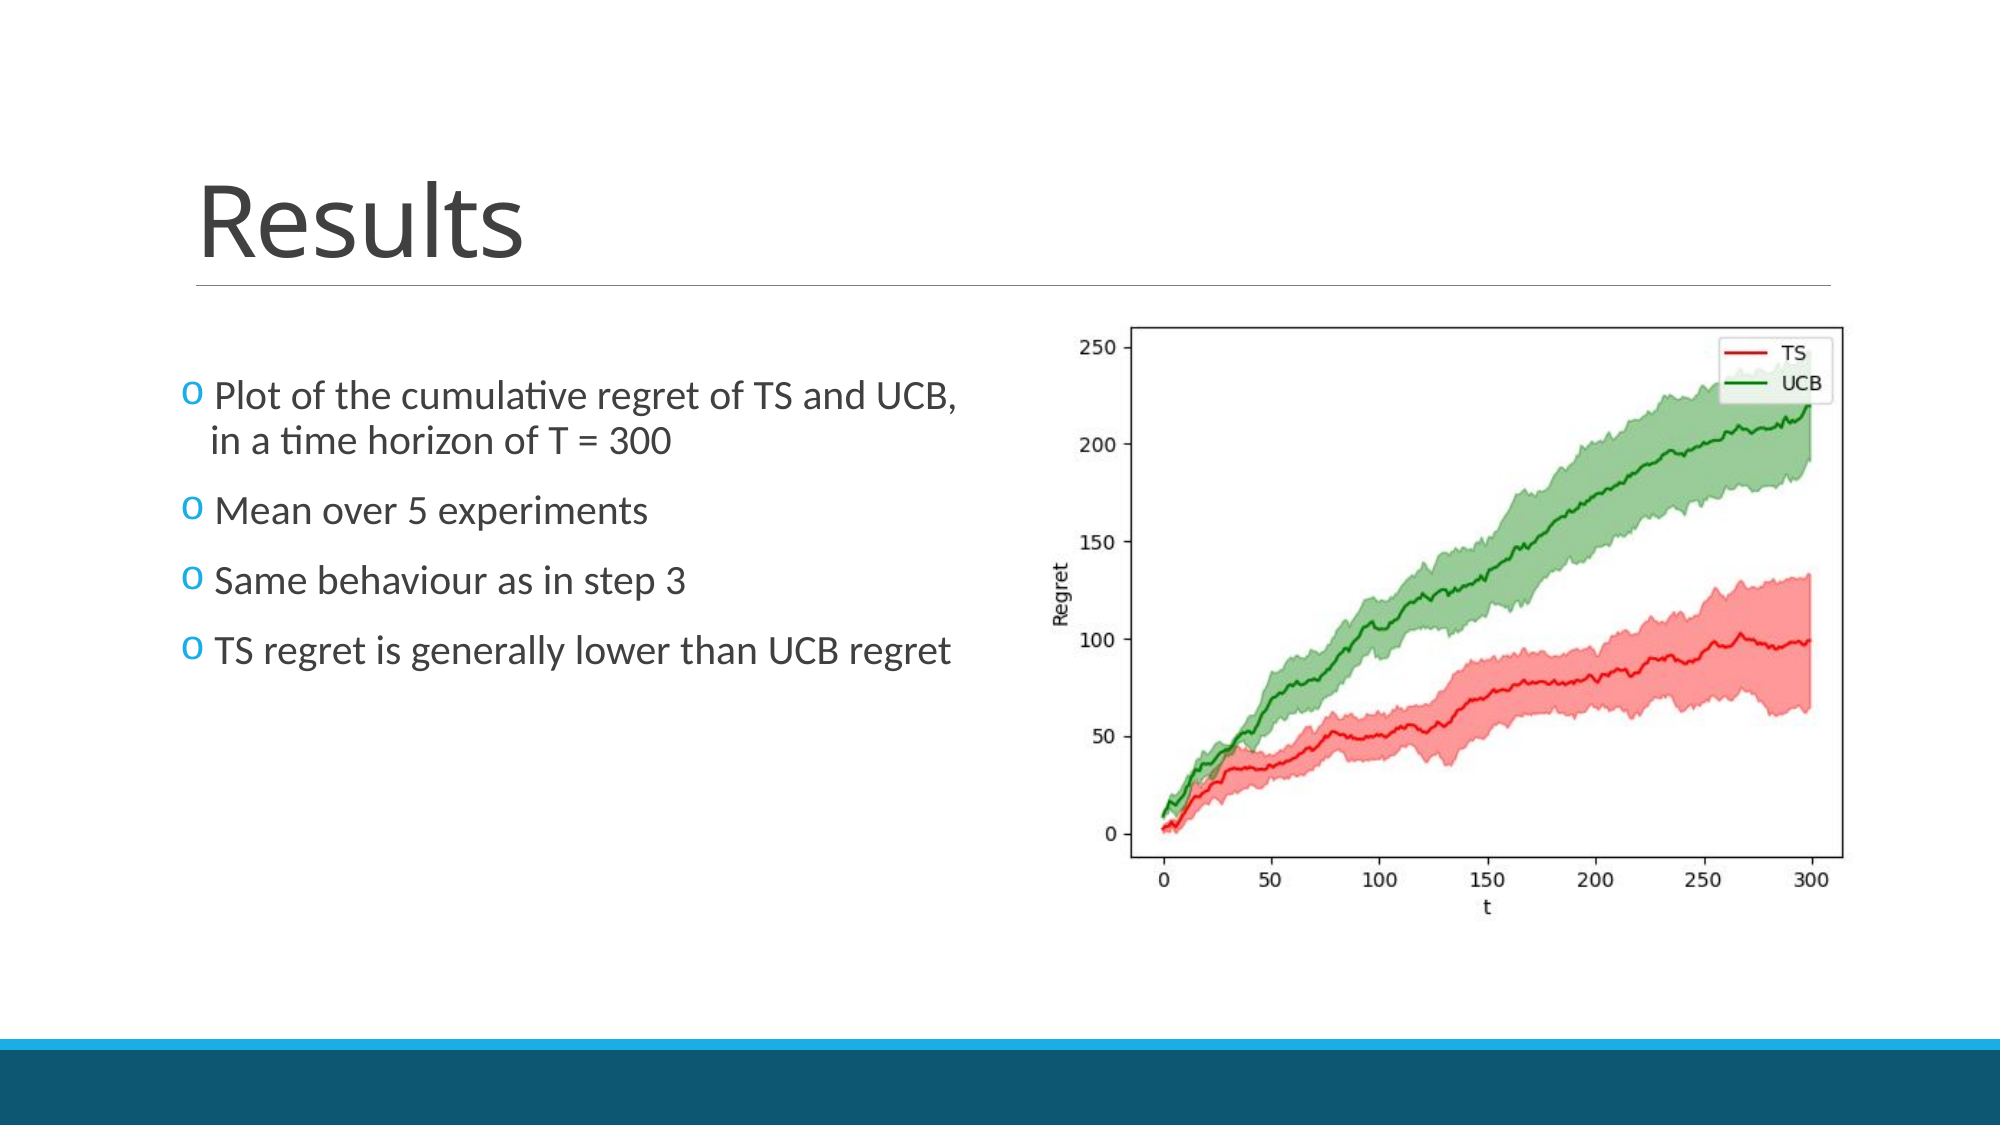

# Results
 Plot of the cumulative regret of TS and UCB, in a time horizon of T = 300
 Mean over 5 experiments
 Same behaviour as in step 3
 TS regret is generally lower than UCB regret